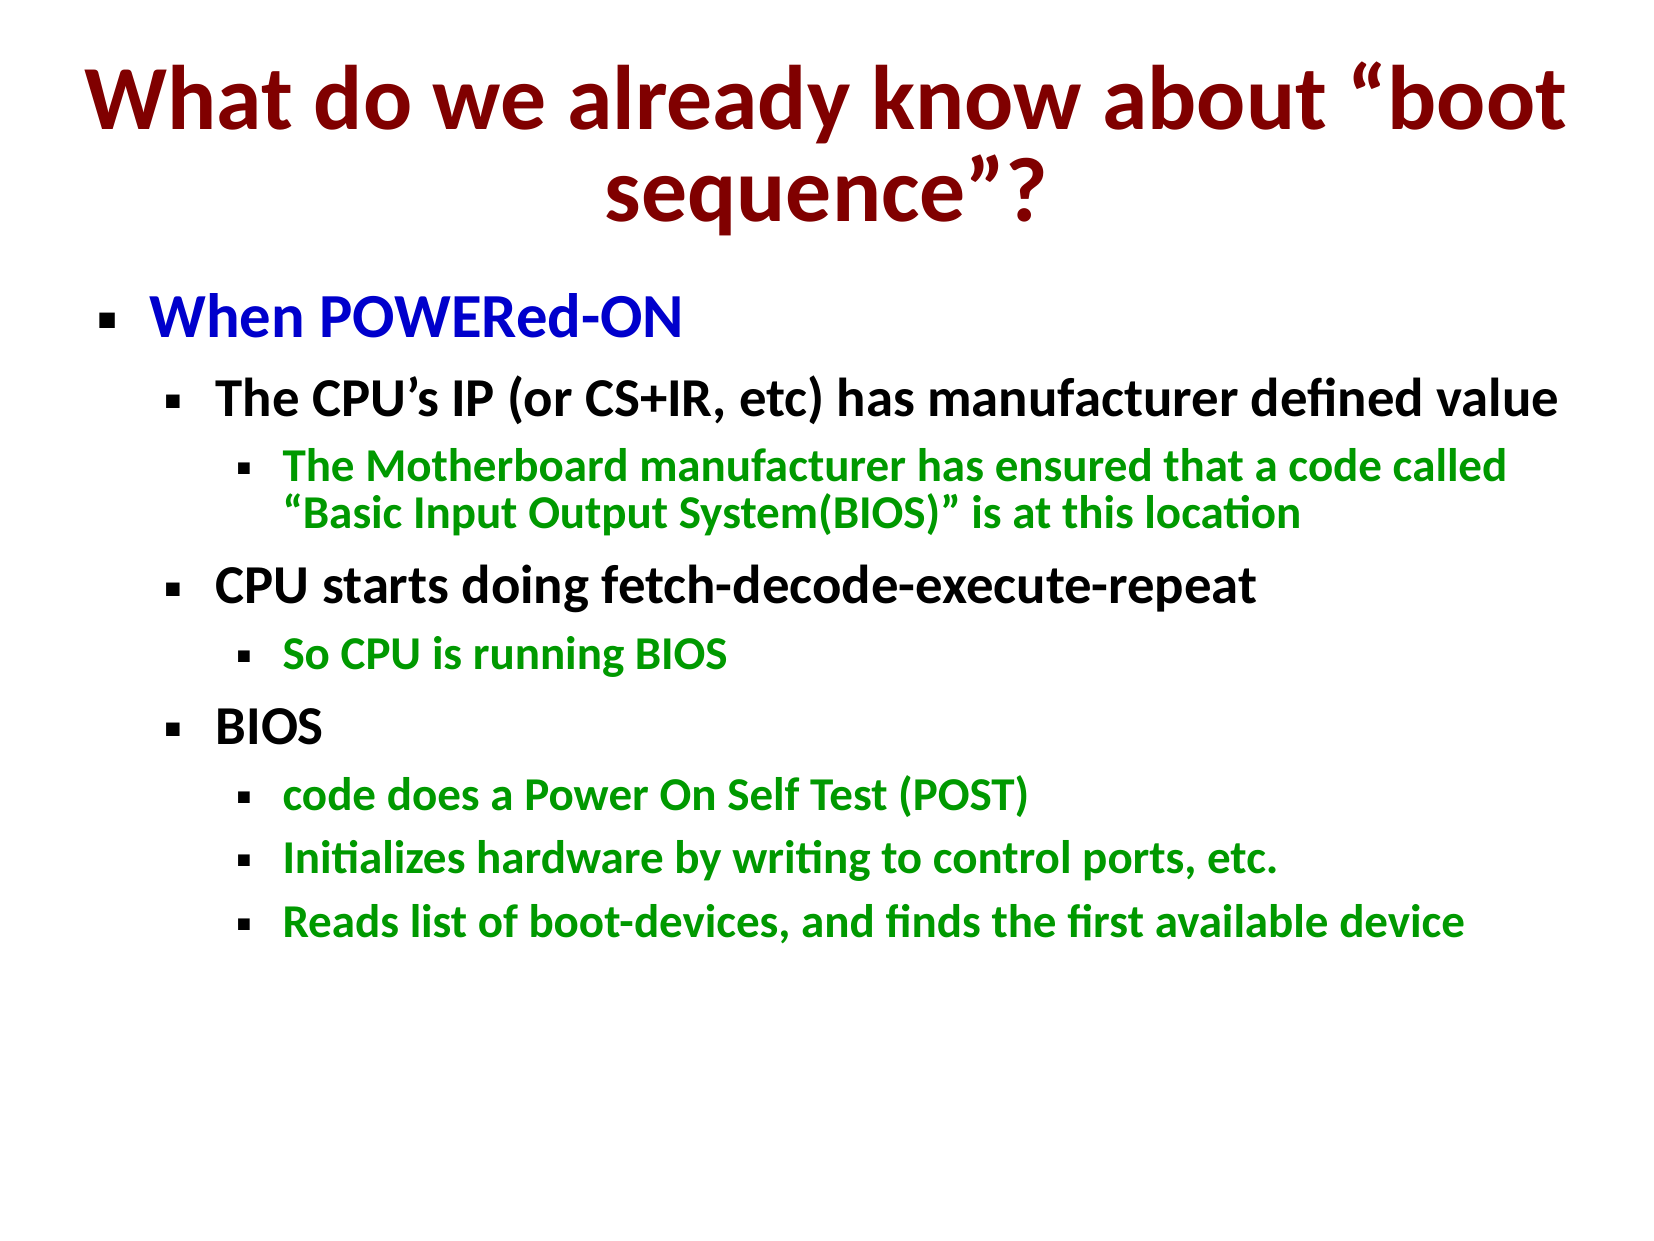

# What do we already know about “boot sequence”?
When POWERed-ON
The CPU’s IP (or CS+IR, etc) has manufacturer defined value
The Motherboard manufacturer has ensured that a code called “Basic Input Output System(BIOS)” is at this location
CPU starts doing fetch-decode-execute-repeat
So CPU is running BIOS
BIOS
code does a Power On Self Test (POST)
Initializes hardware by writing to control ports, etc.
Reads list of boot-devices, and finds the first available device